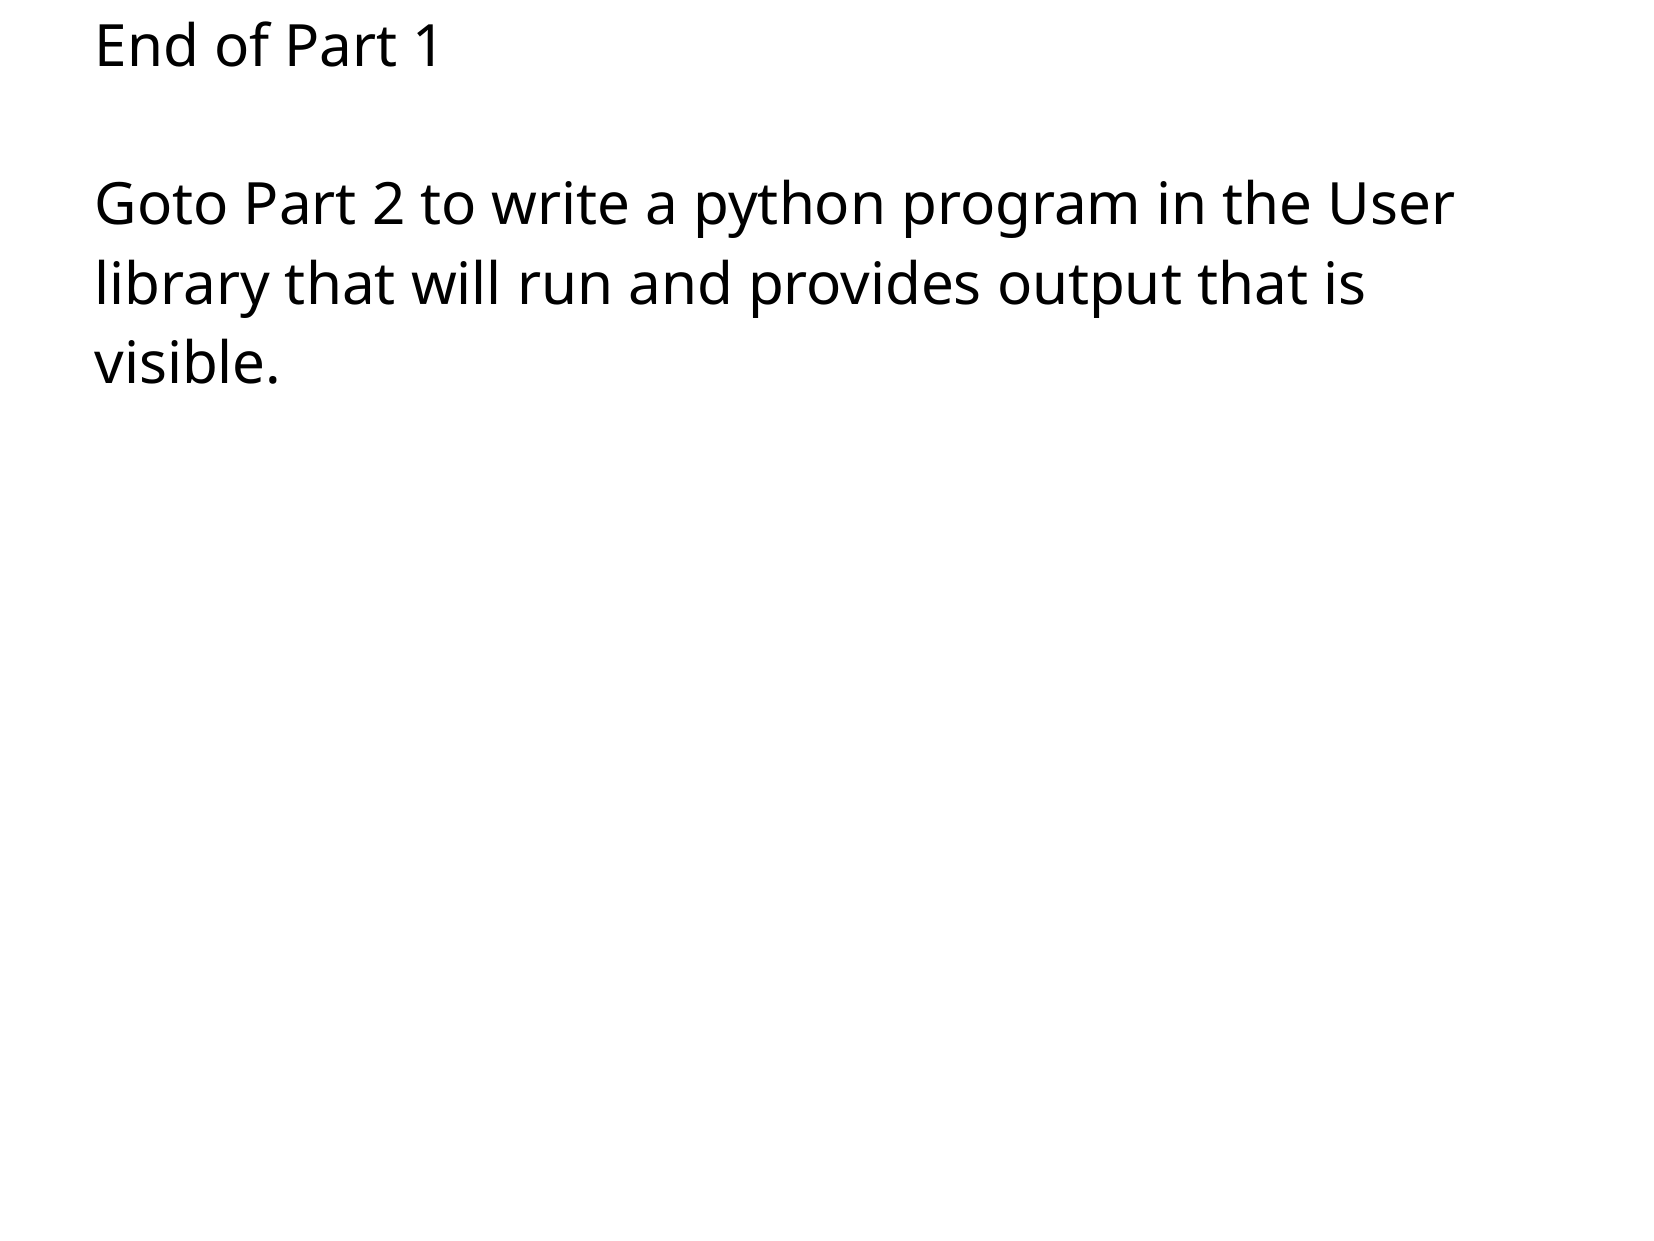

# End of Part 1 Goto Part 2 to write a python program in the User library that will run and provides output that is visible.